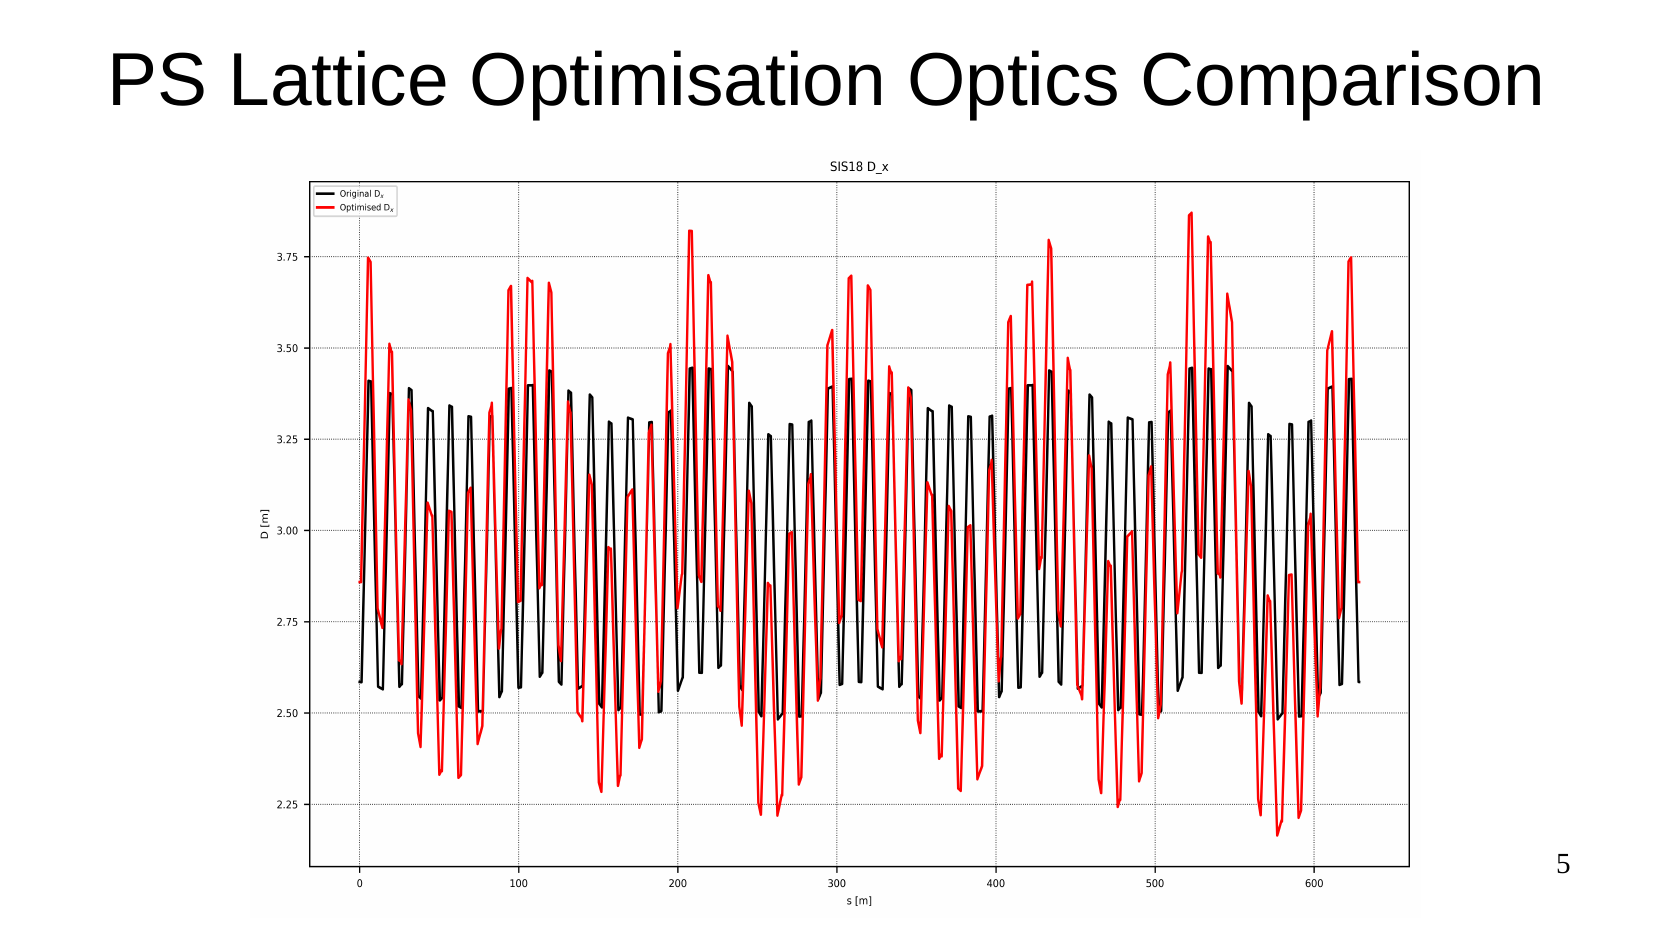

# PS Lattice Optimisation Optics Comparison
5